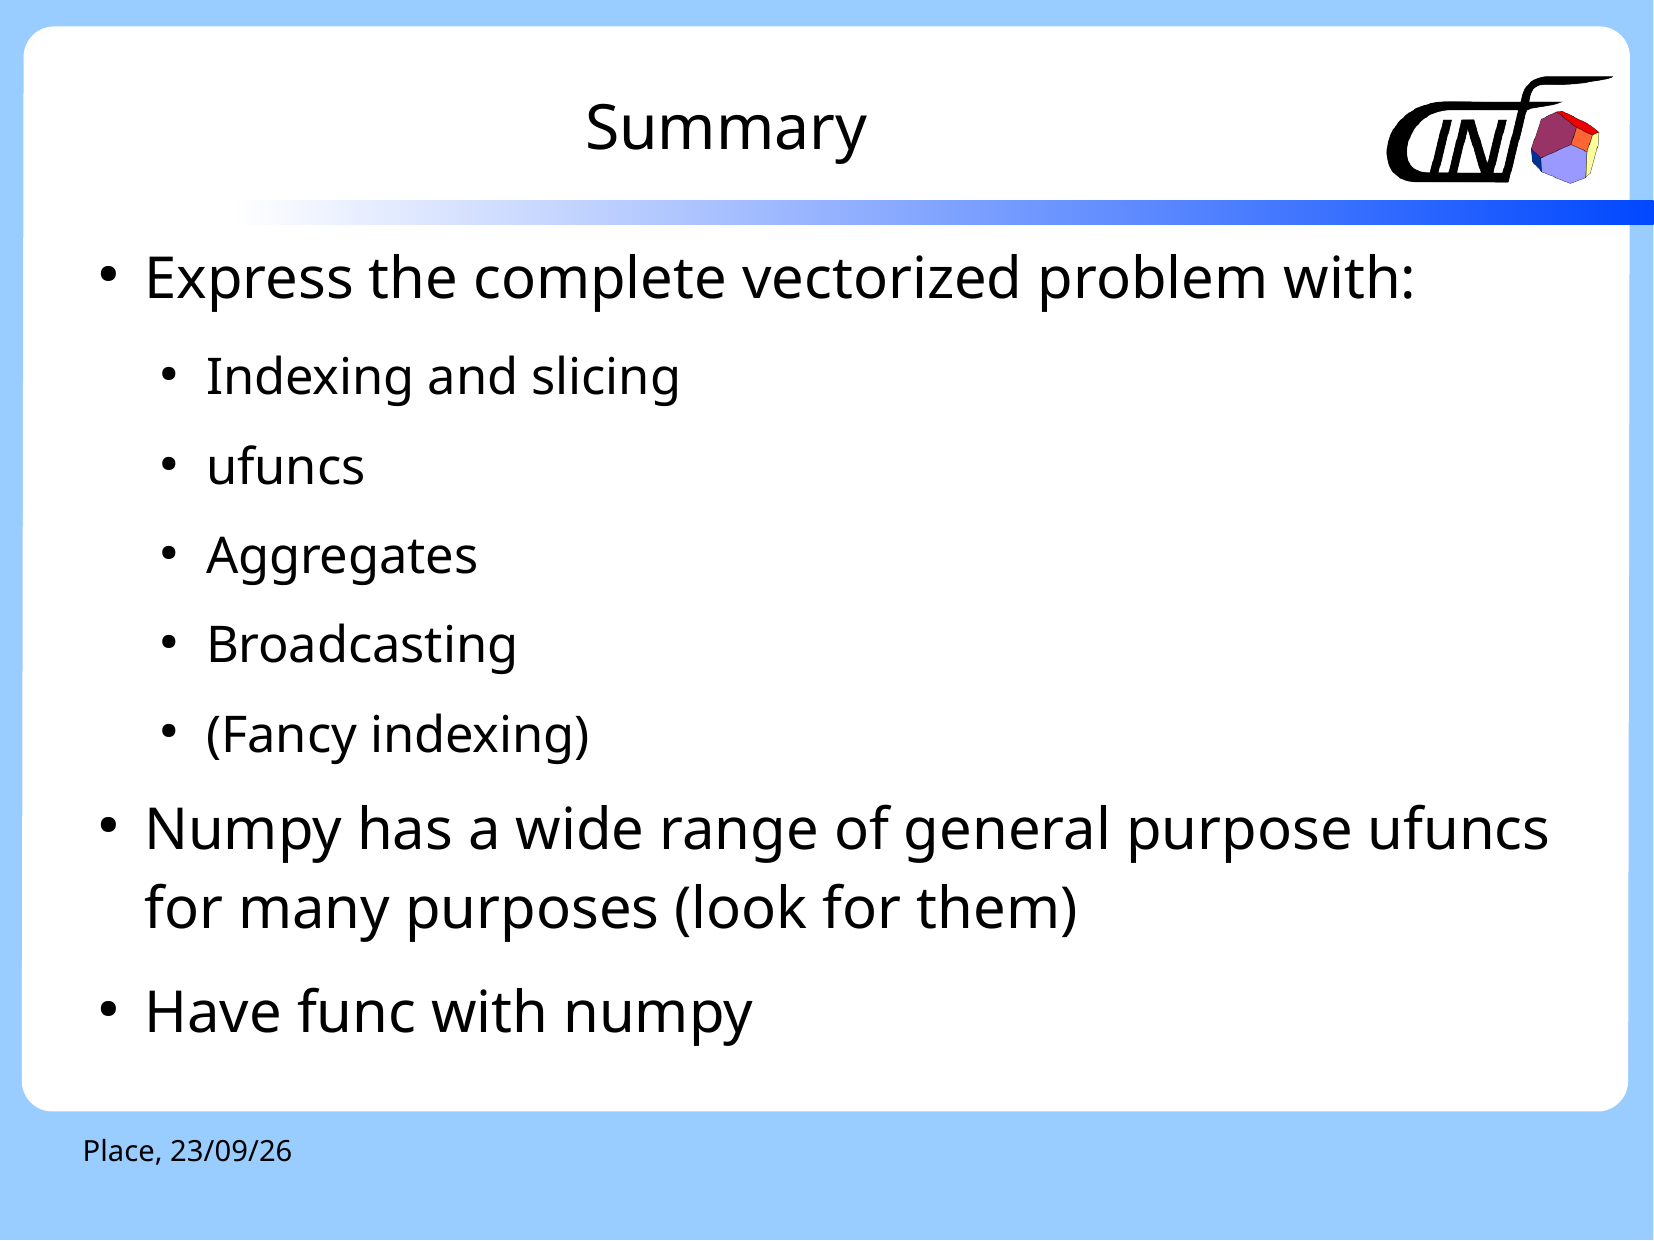

# Summary
Express the complete vectorized problem with:
Indexing and slicing
ufuncs
Aggregates
Broadcasting
(Fancy indexing)
Numpy has a wide range of general purpose ufuncs for many purposes (look for them)
Have func with numpy